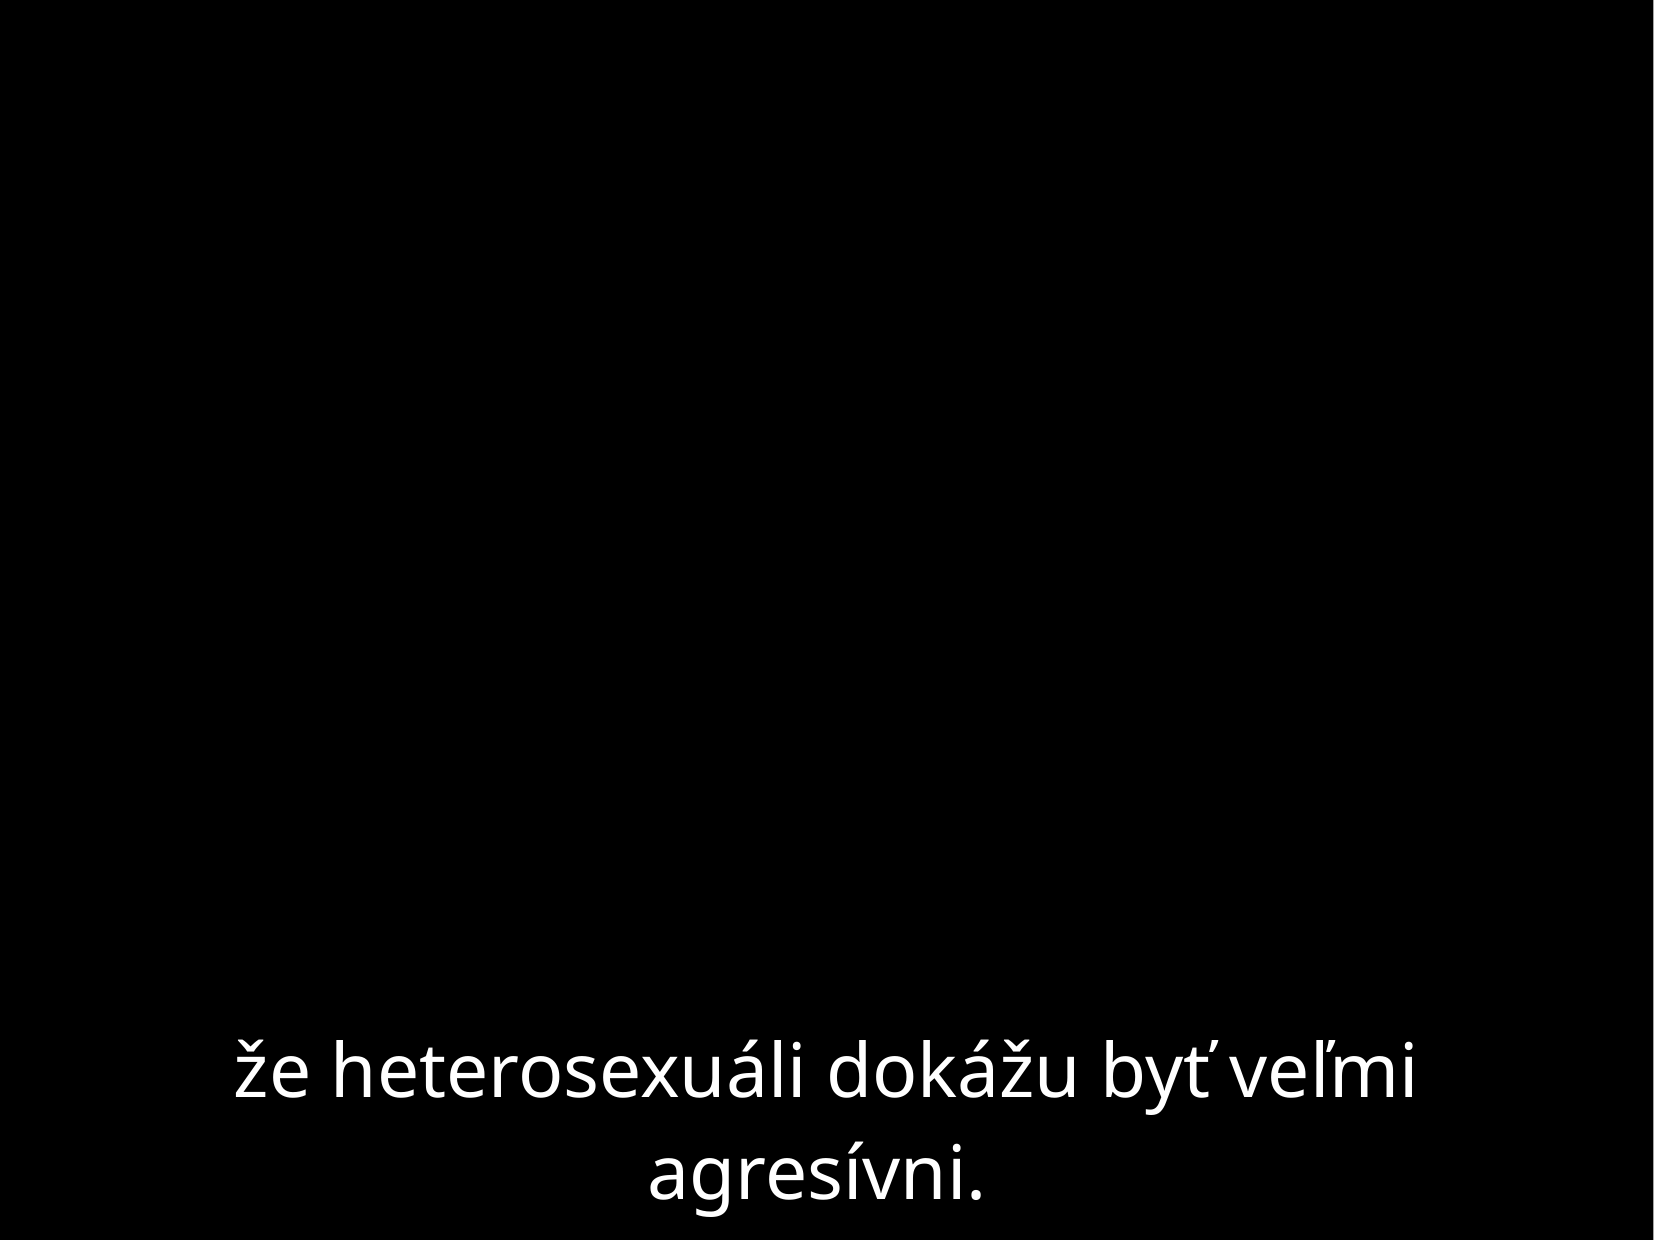

# že heterosexuáli dokážu byť veľmi agresívni.